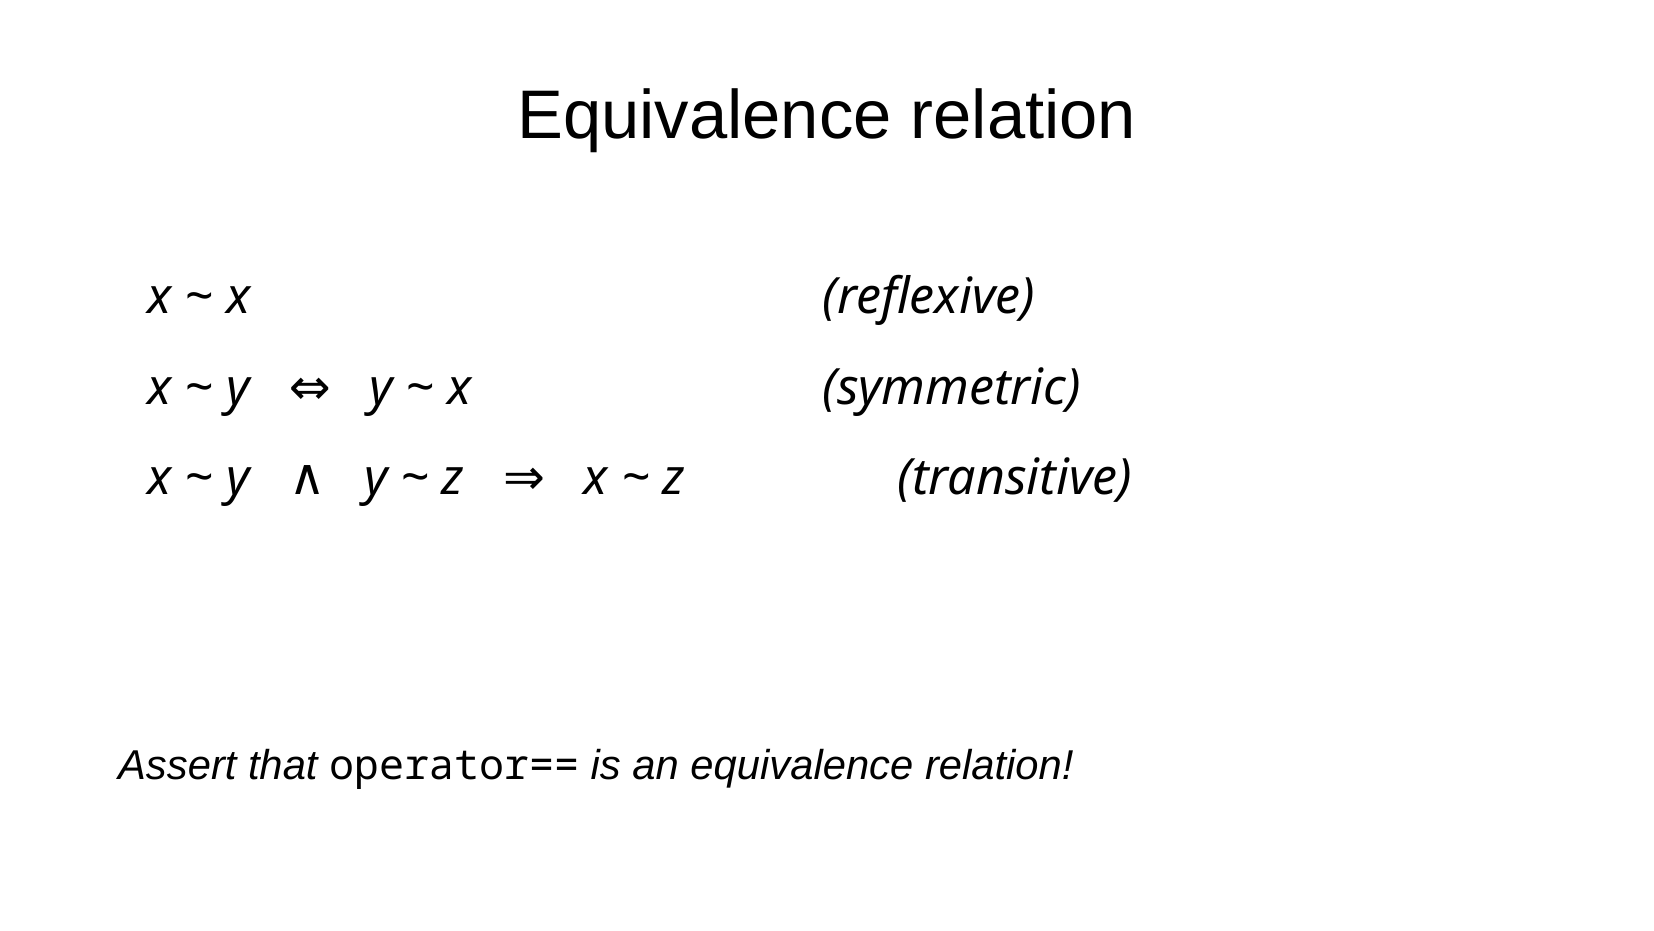

Equivalence relation
Assert that operator== is an equivalence relation!
# x ~ x								(reflexive)
x ~ y ⇔ y ~ x					(symmetric)
x ~ y ∧ y ~ z ⇒ x ~ z			(transitive)